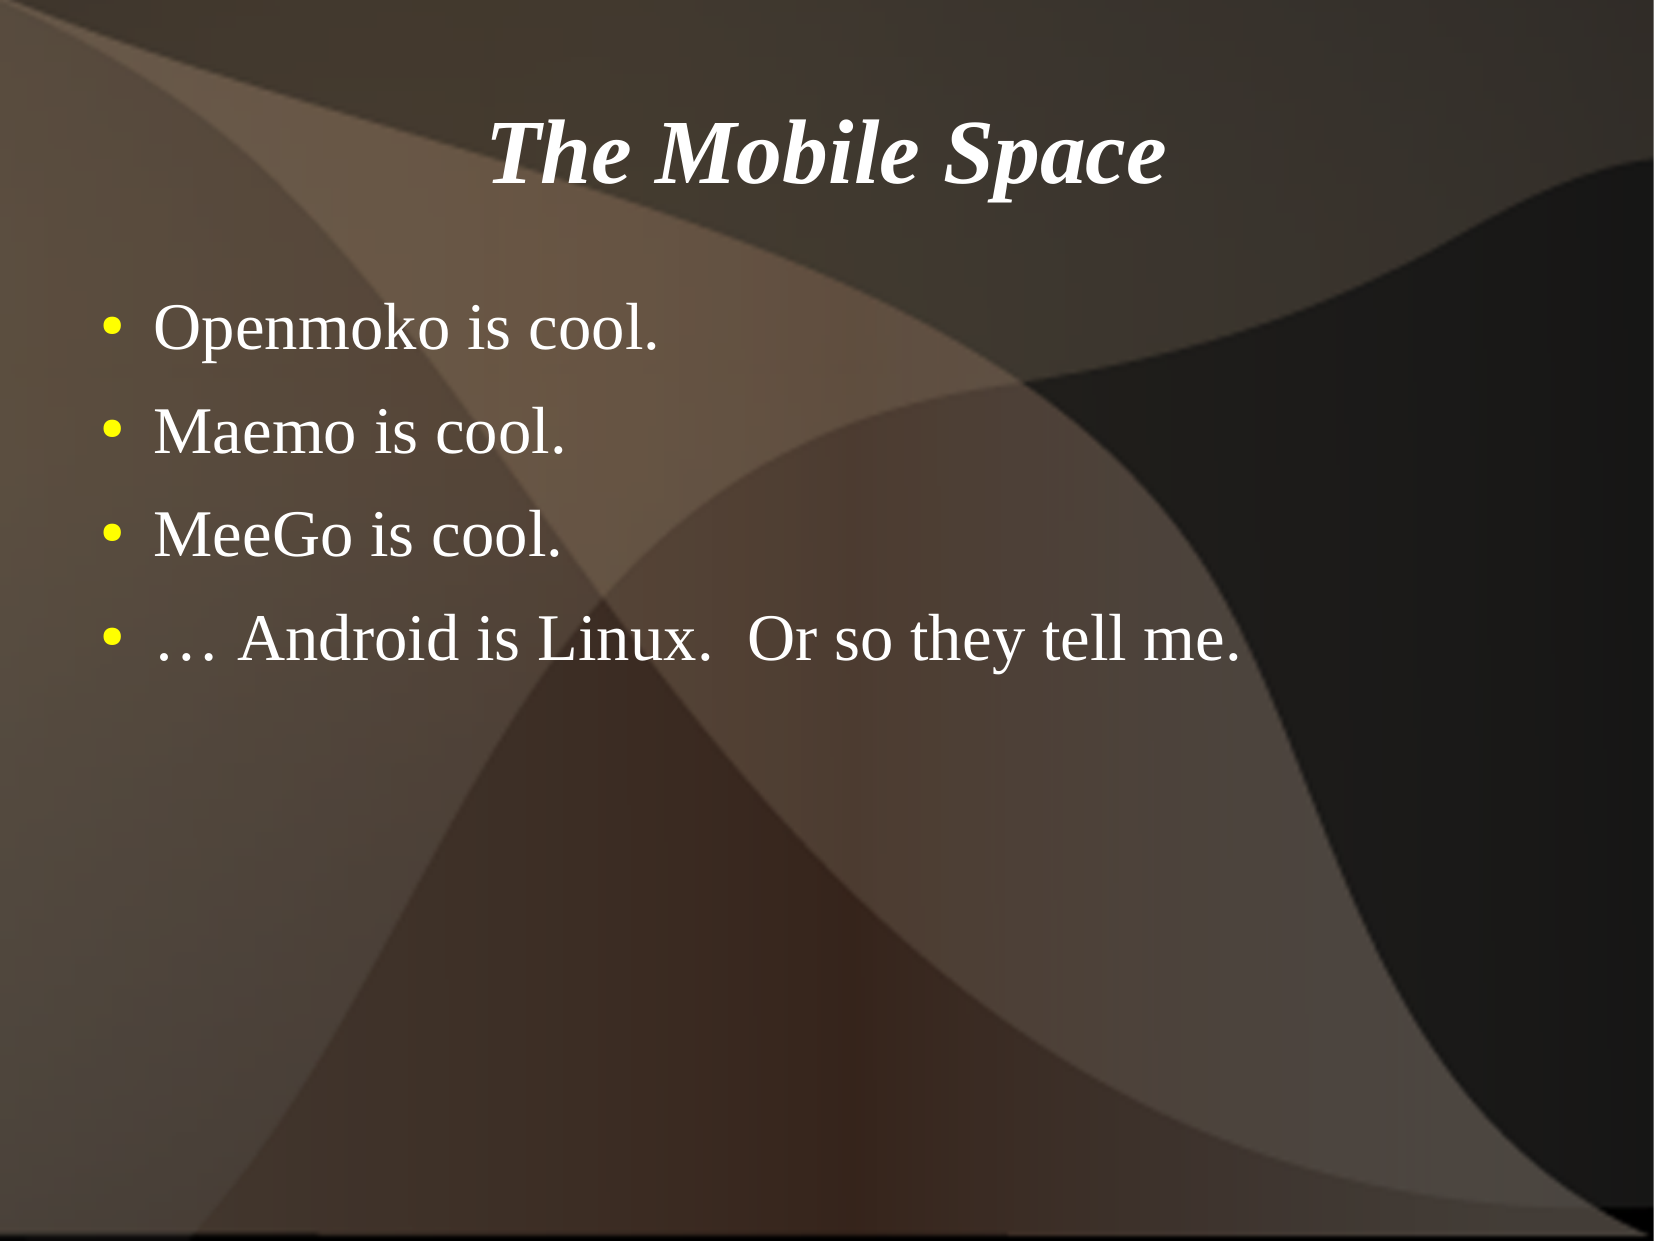

# The Mobile Space
Openmoko is cool.
Maemo is cool.
MeeGo is cool.
… Android is Linux. Or so they tell me.